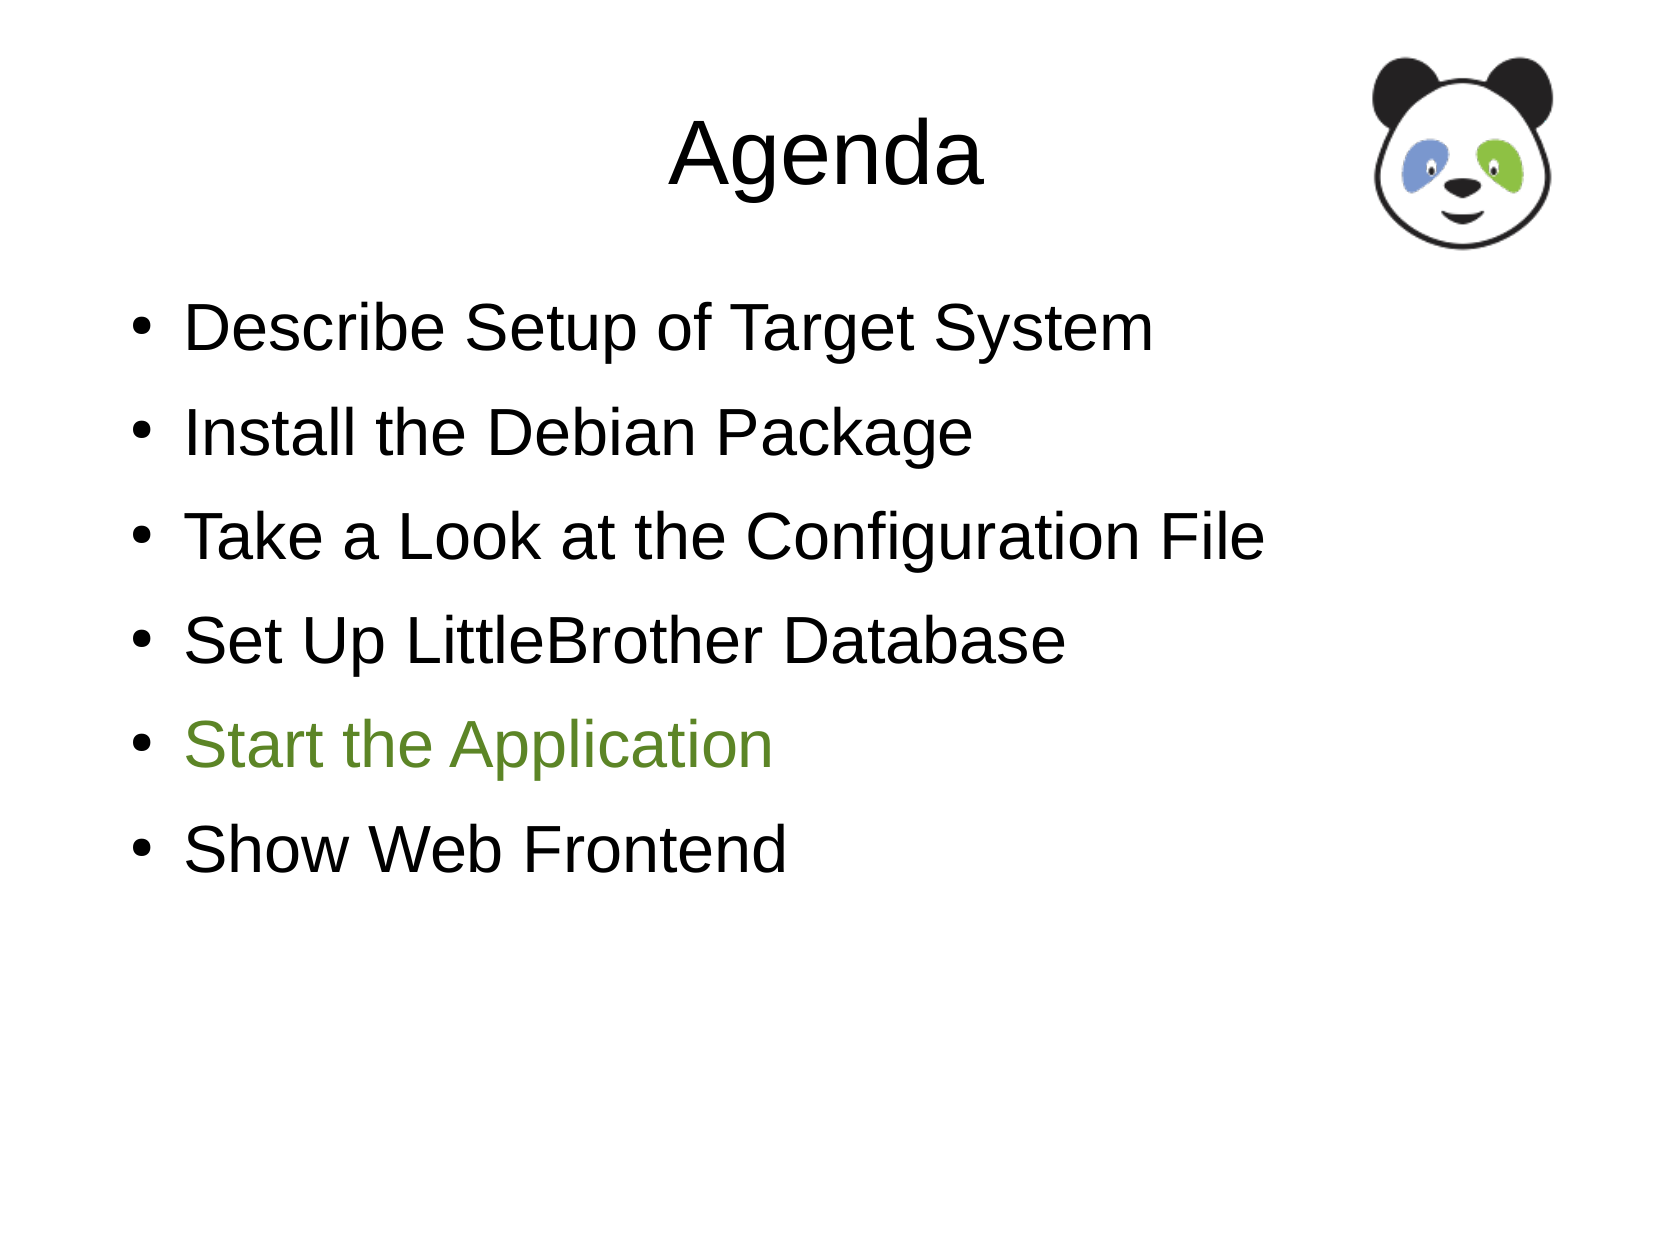

# Agenda
Describe Setup of Target System
Install the Debian Package
Take a Look at the Configuration File
Set Up LittleBrother Database
Start the Application
Show Web Frontend